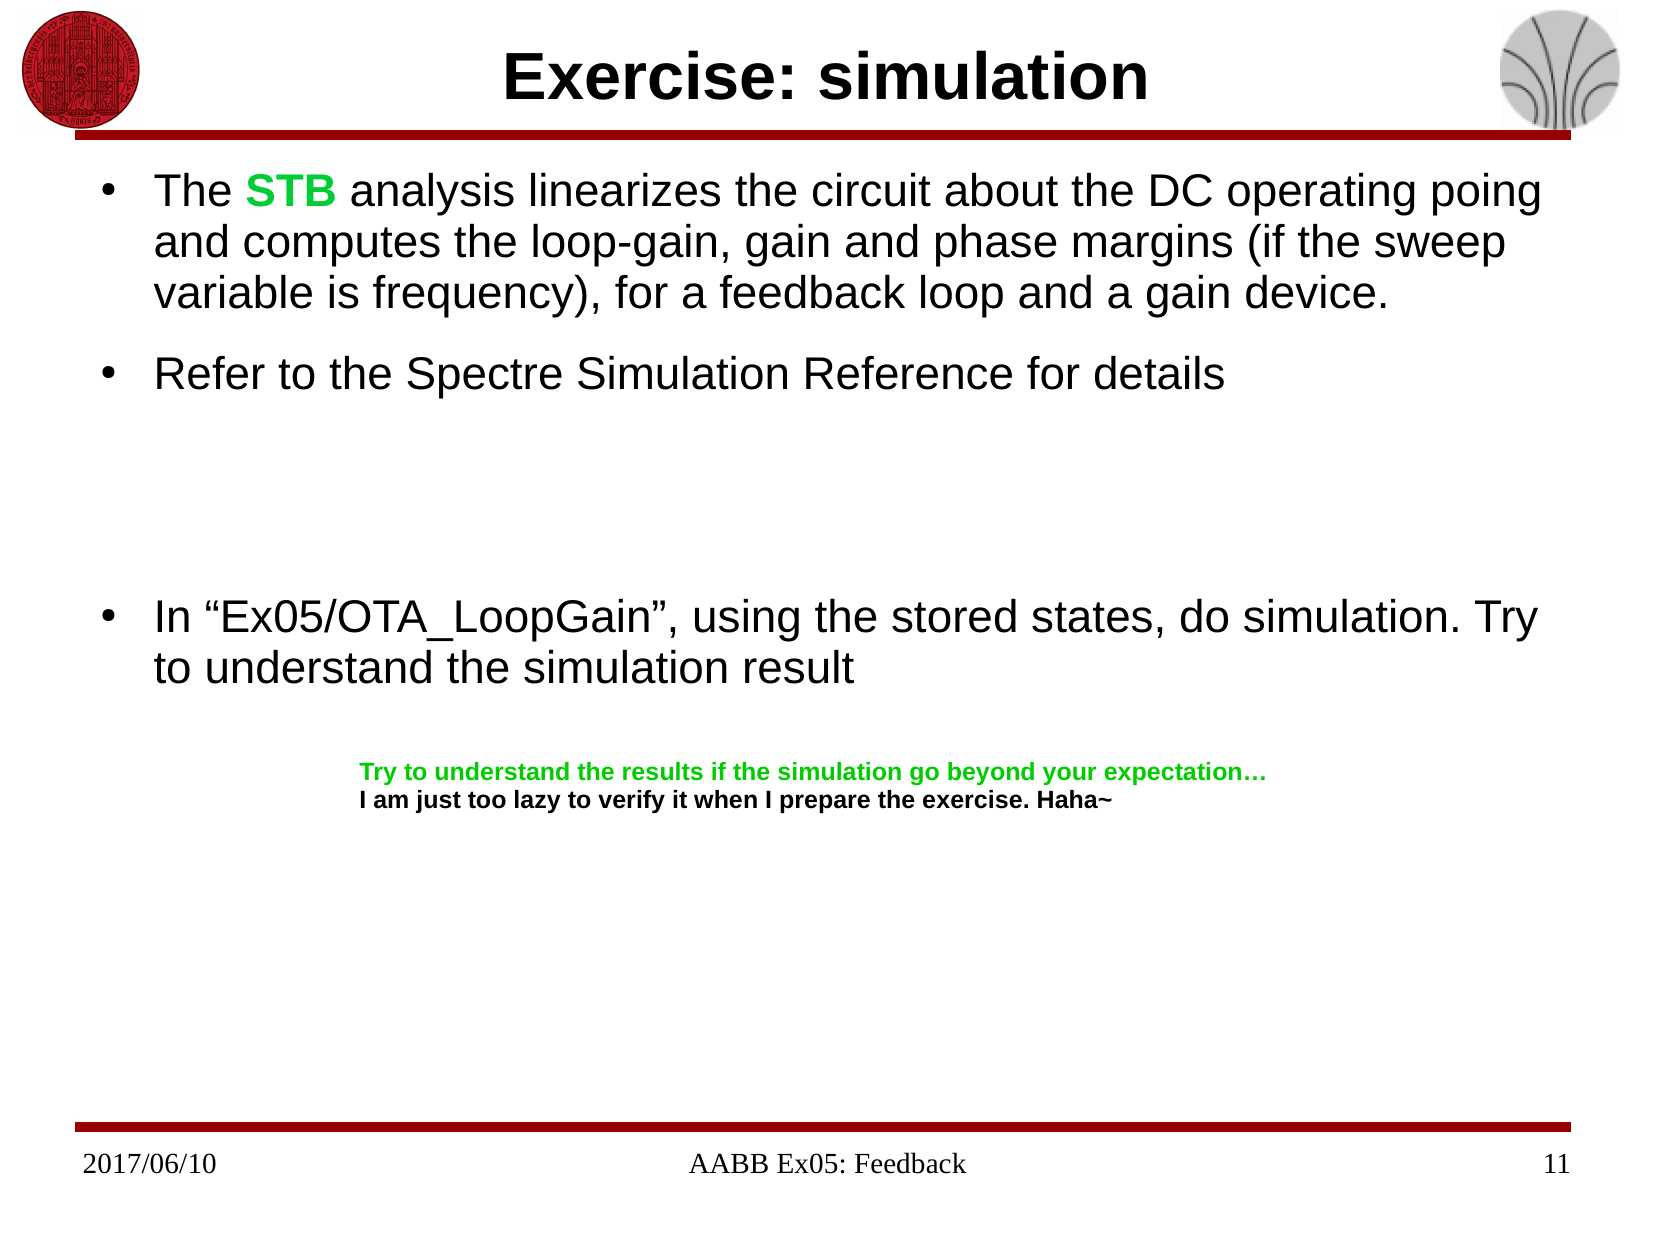

# Exercise: simulation
The STB analysis linearizes the circuit about the DC operating poing and computes the loop-gain, gain and phase margins (if the sweep variable is frequency), for a feedback loop and a gain device.
Refer to the Spectre Simulation Reference for details
In “Ex05/OTA_LoopGain”, using the stored states, do simulation. Try to understand the simulation result
Try to understand the results if the simulation go beyond your expectation…
I am just too lazy to verify it when I prepare the exercise. Haha~
2017/06/10
AABB Ex05: Feedback
11